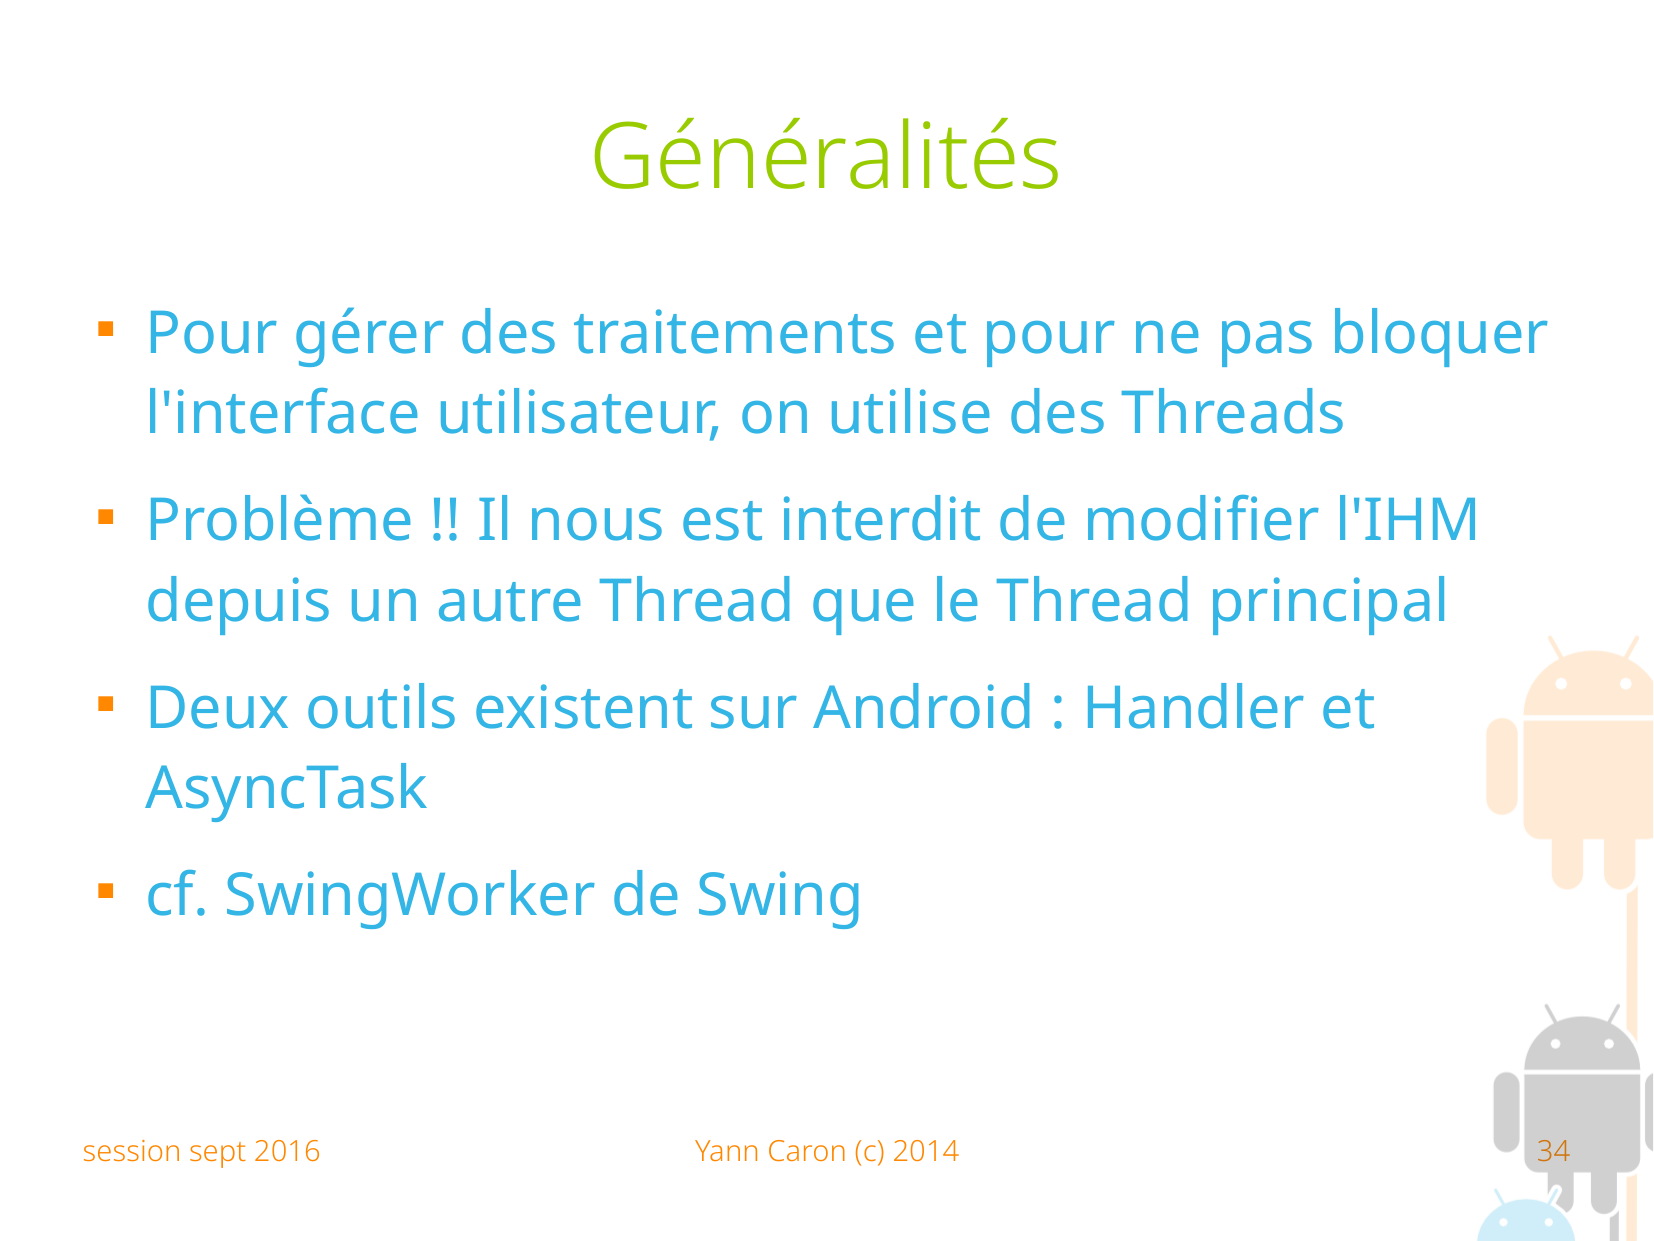

# Généralités
Pour gérer des traitements et pour ne pas bloquer l'interface utilisateur, on utilise des Threads
Problème !! Il nous est interdit de modifier l'IHM depuis un autre Thread que le Thread principal
Deux outils existent sur Android : Handler et AsyncTask
cf. SwingWorker de Swing
session sept 2016
Yann Caron (c) 2014
34